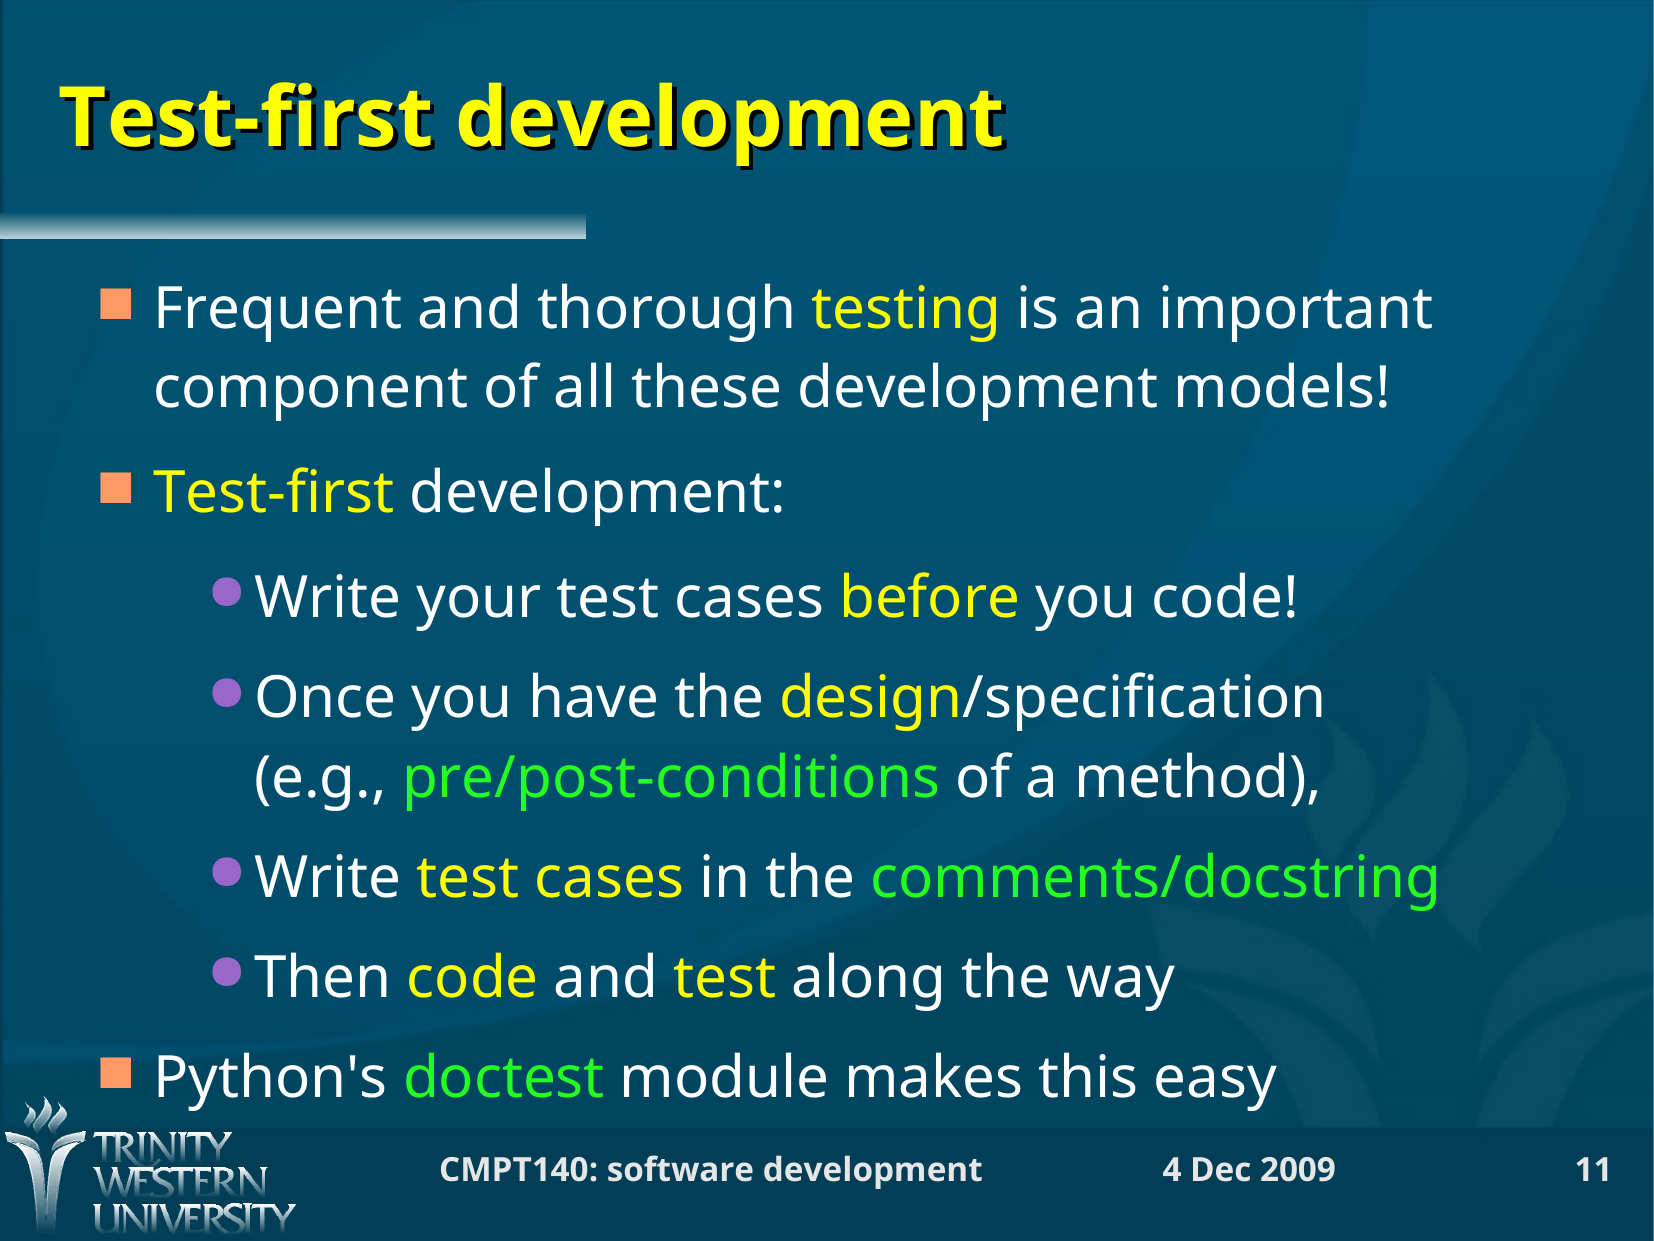

# Test-first development
Frequent and thorough testing is an important component of all these development models!
Test-first development:
Write your test cases before you code!
Once you have the design/specification
(e.g., pre/post-conditions of a method),
Write test cases in the comments/docstring
Then code and test along the way
Python's doctest module makes this easy
CMPT140: software development
4 Dec 2009
11